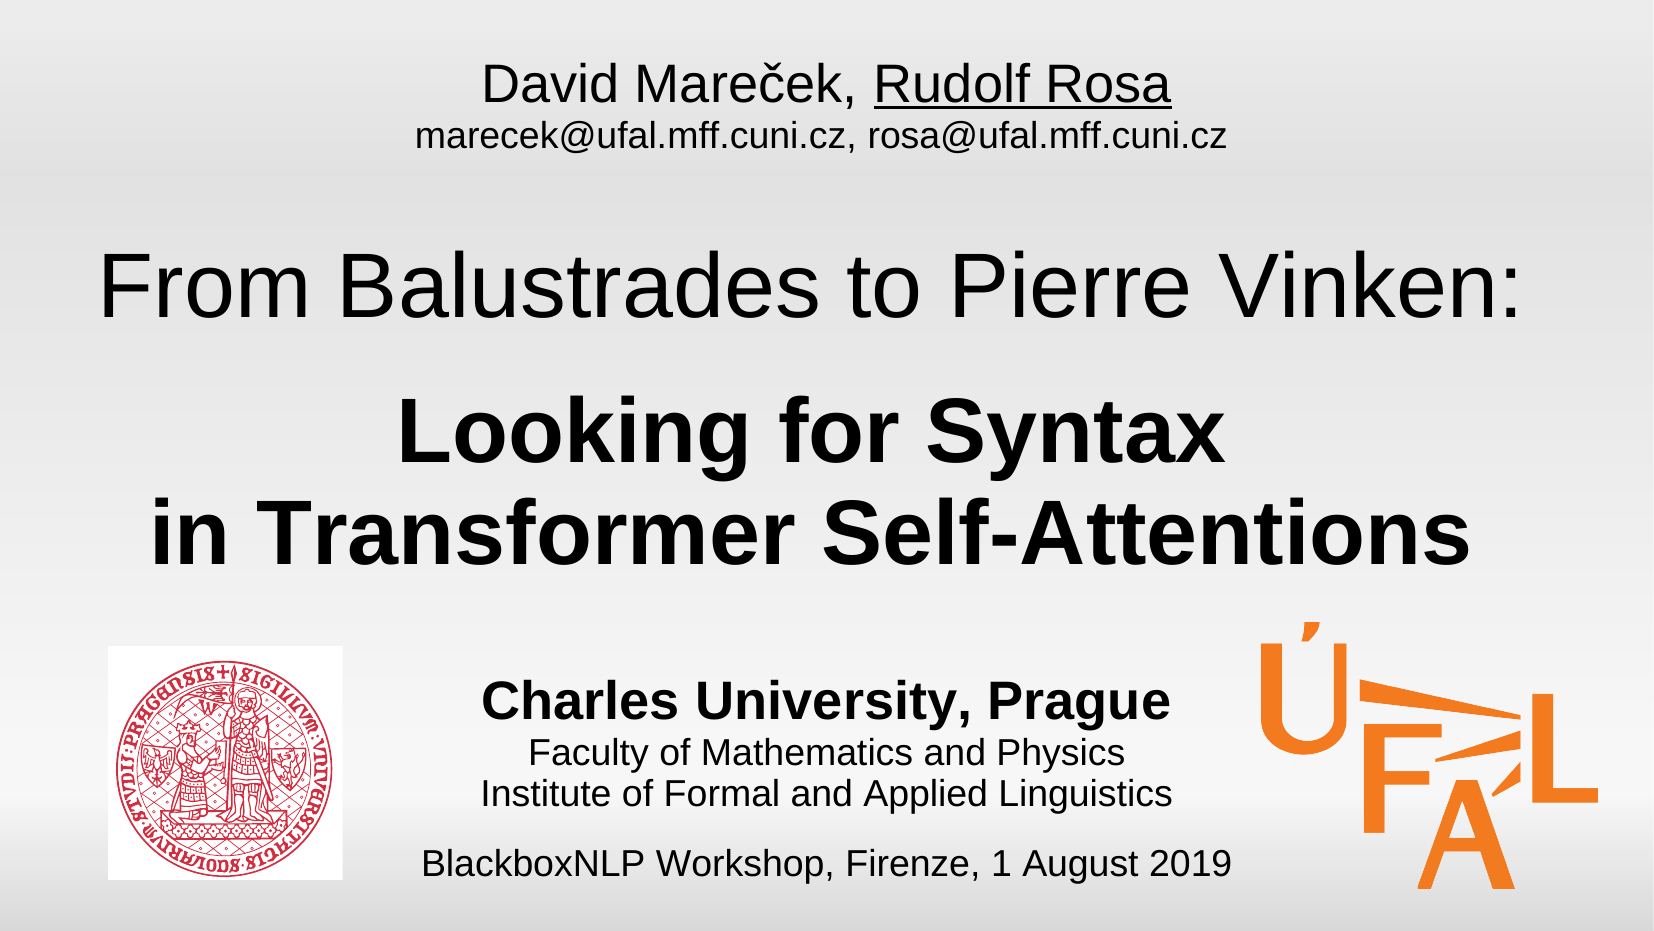

David Mareček, Rudolf Rosa
marecek@ufal.mff.cuni.cz, rosa@ufal.mff.cuni.cz
From Balustrades to Pierre Vinken:
Looking for Syntax
in Transformer Self-Attentions
Charles University, Prague
Faculty of Mathematics and Physics
Institute of Formal and Applied Linguistics
# BlackboxNLP Workshop, Firenze, 1 August 2019